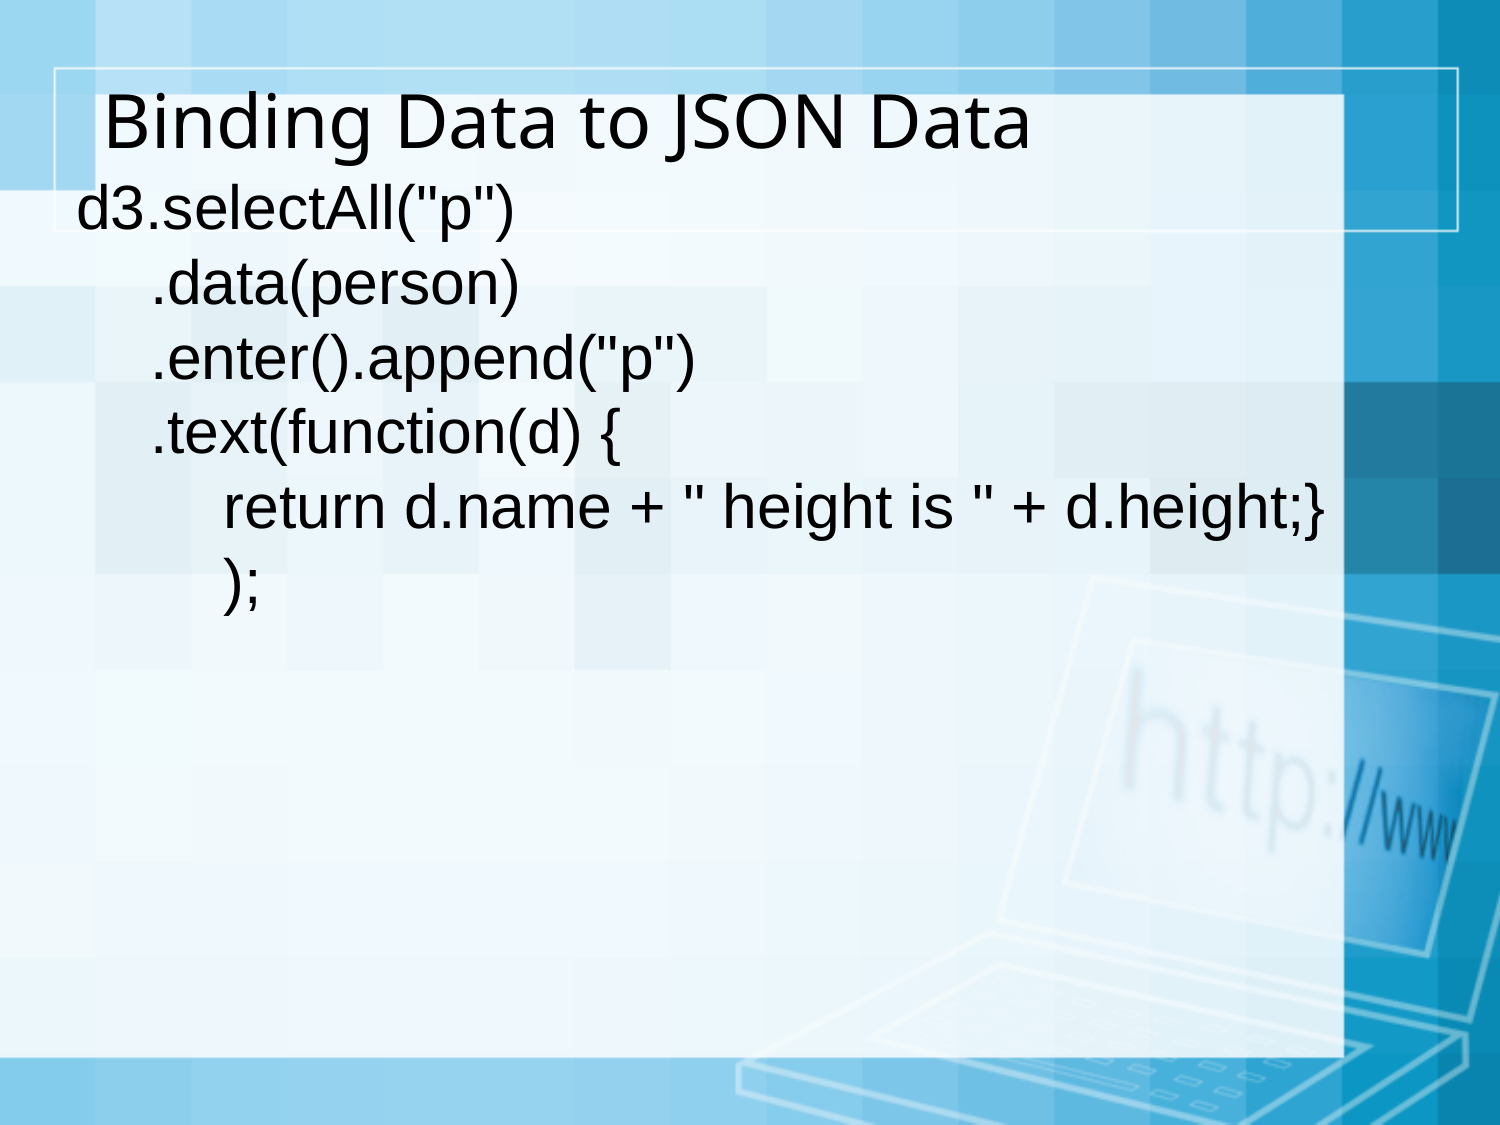

# Binding Data to JSON Data
d3.selectAll("p")
	.data(person)
	.enter().append("p")
	.text(function(d) {
		return d.name + " height is " + d.height;}
		);